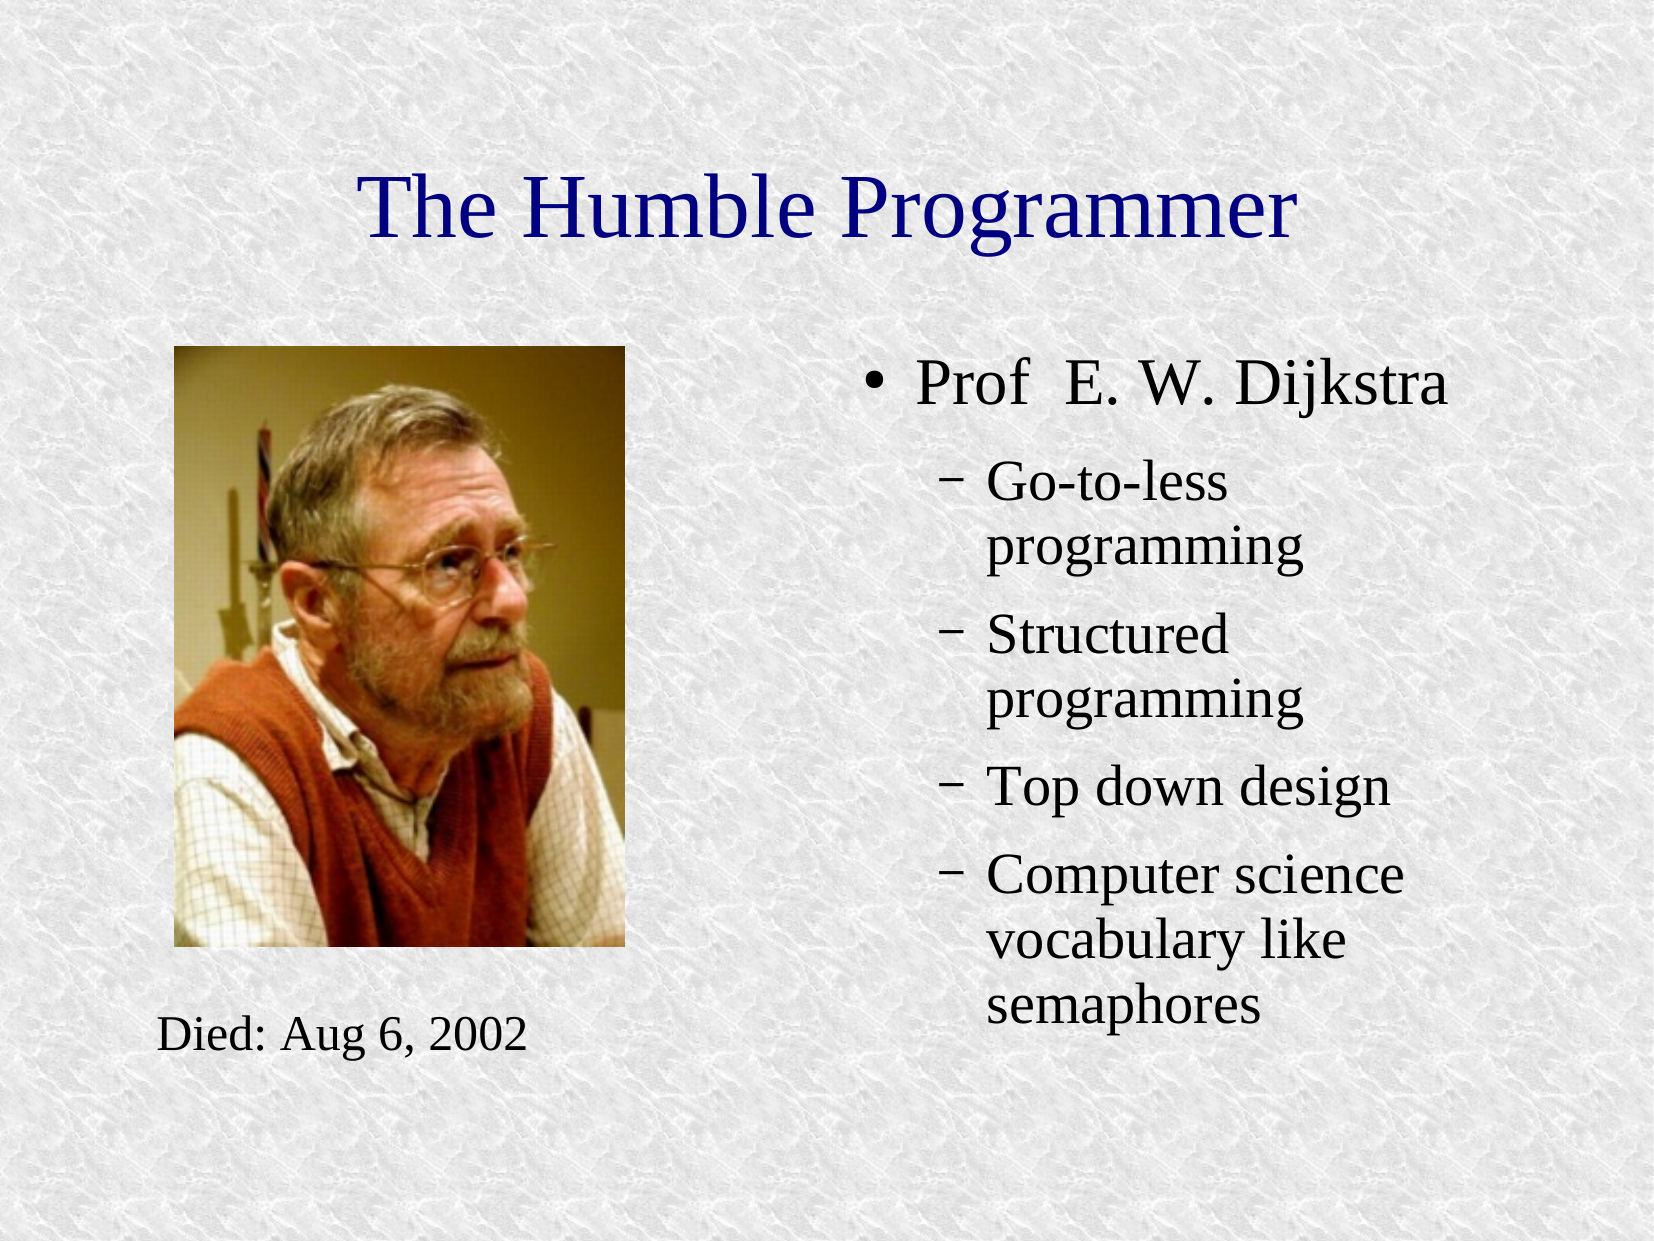

# The Humble Programmer
Prof E. W. Dijkstra
Go-to-less programming
Structured programming
Top down design
Computer science vocabulary like semaphores
Died: Aug 6, 2002